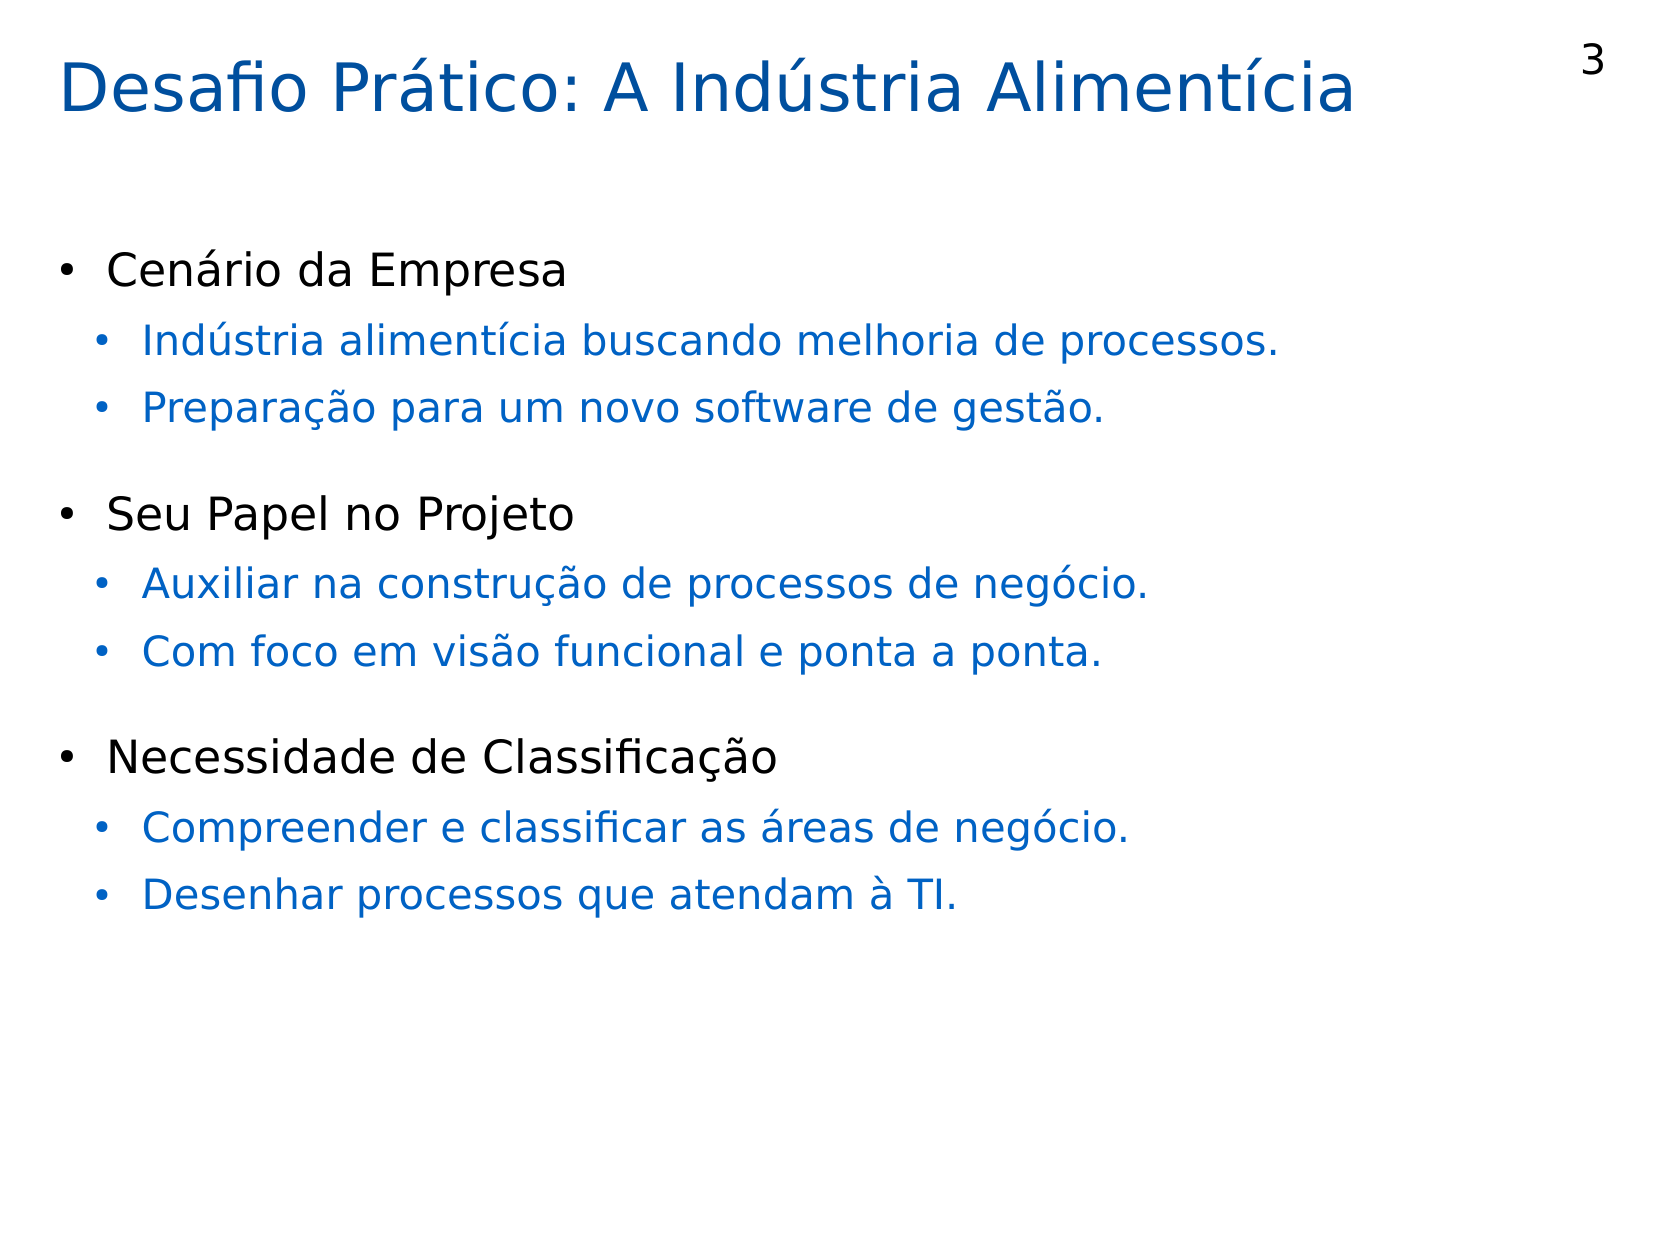

# Desafio Prático: A Indústria Alimentícia
3
Cenário da Empresa
Indústria alimentícia buscando melhoria de processos.
Preparação para um novo software de gestão.
Seu Papel no Projeto
Auxiliar na construção de processos de negócio.
Com foco em visão funcional e ponta a ponta.
Necessidade de Classificação
Compreender e classificar as áreas de negócio.
Desenhar processos que atendam à TI.